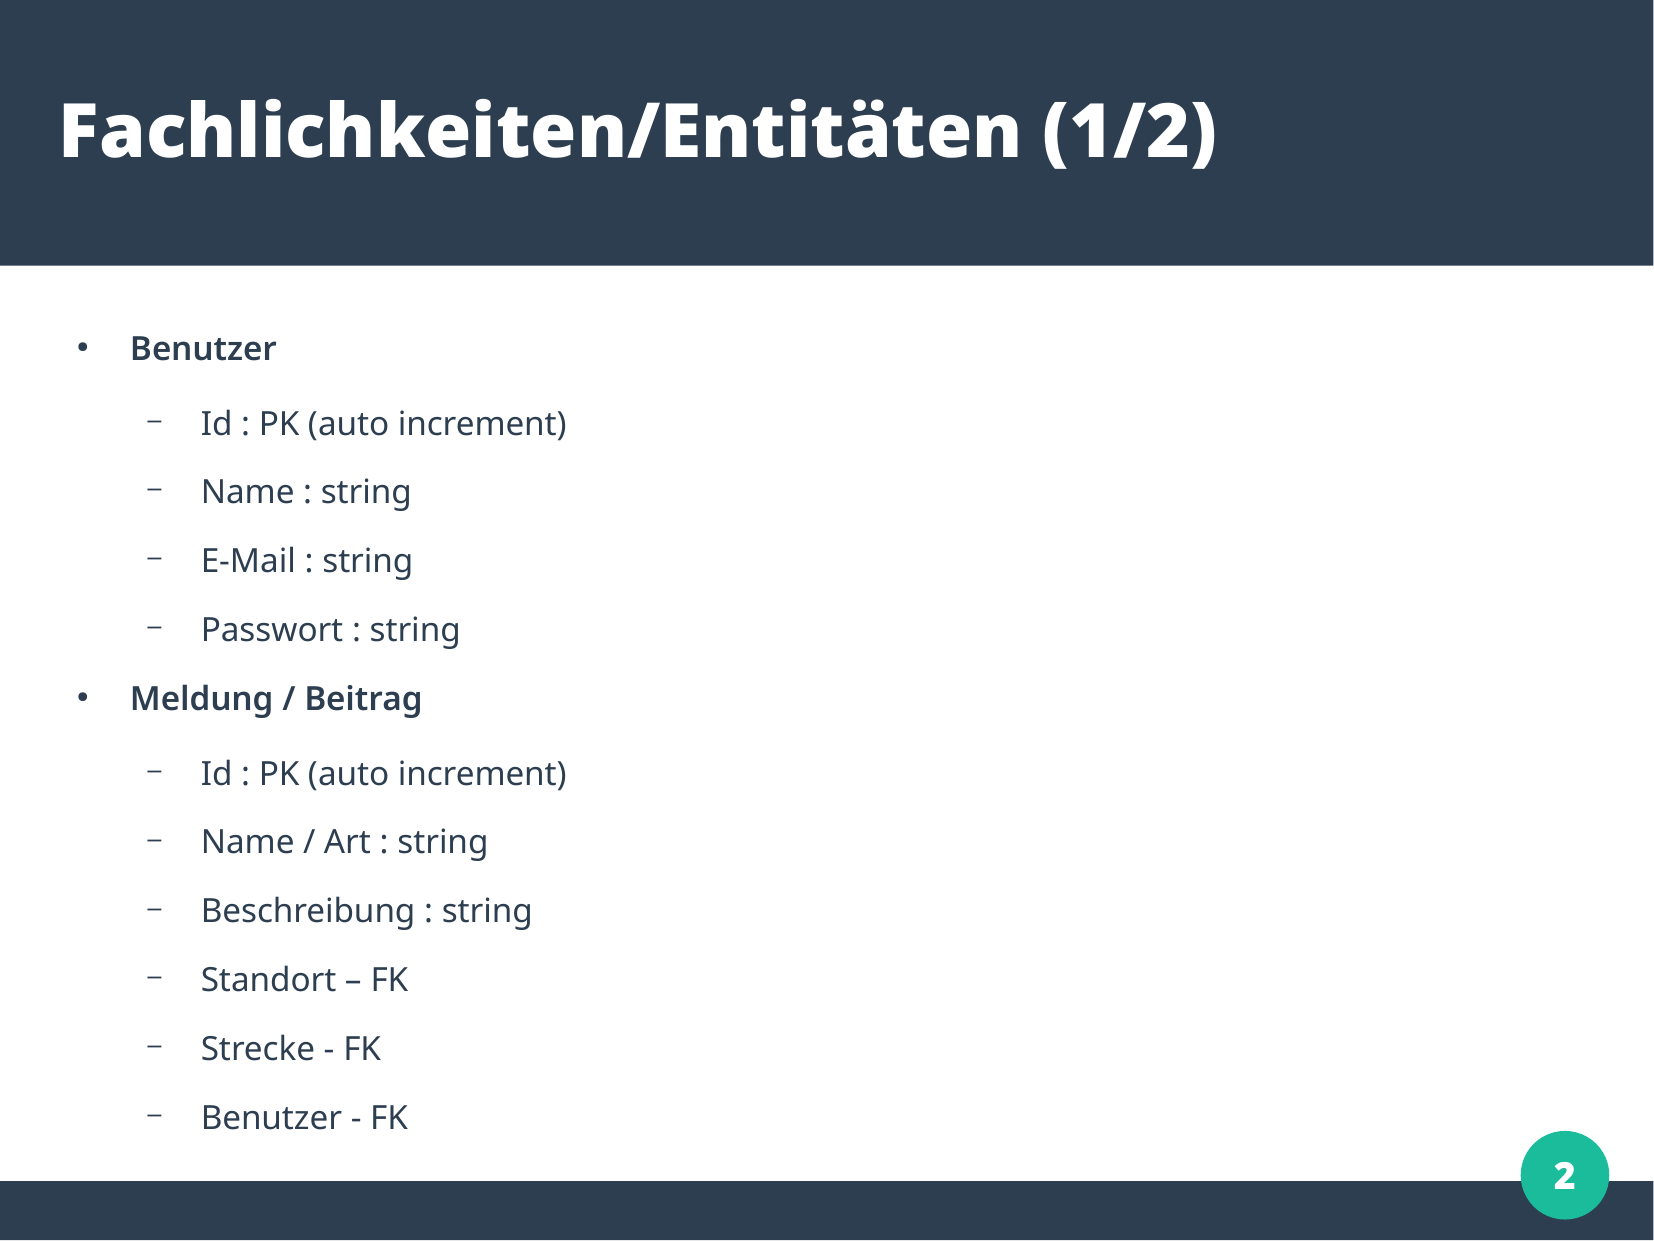

# Fachlichkeiten/Entitäten (1/2)
Benutzer
Id : PK (auto increment)
Name : string
E-Mail : string
Passwort : string
Meldung / Beitrag
Id : PK (auto increment)
Name / Art : string
Beschreibung : string
Standort – FK
Strecke - FK
Benutzer - FK
2